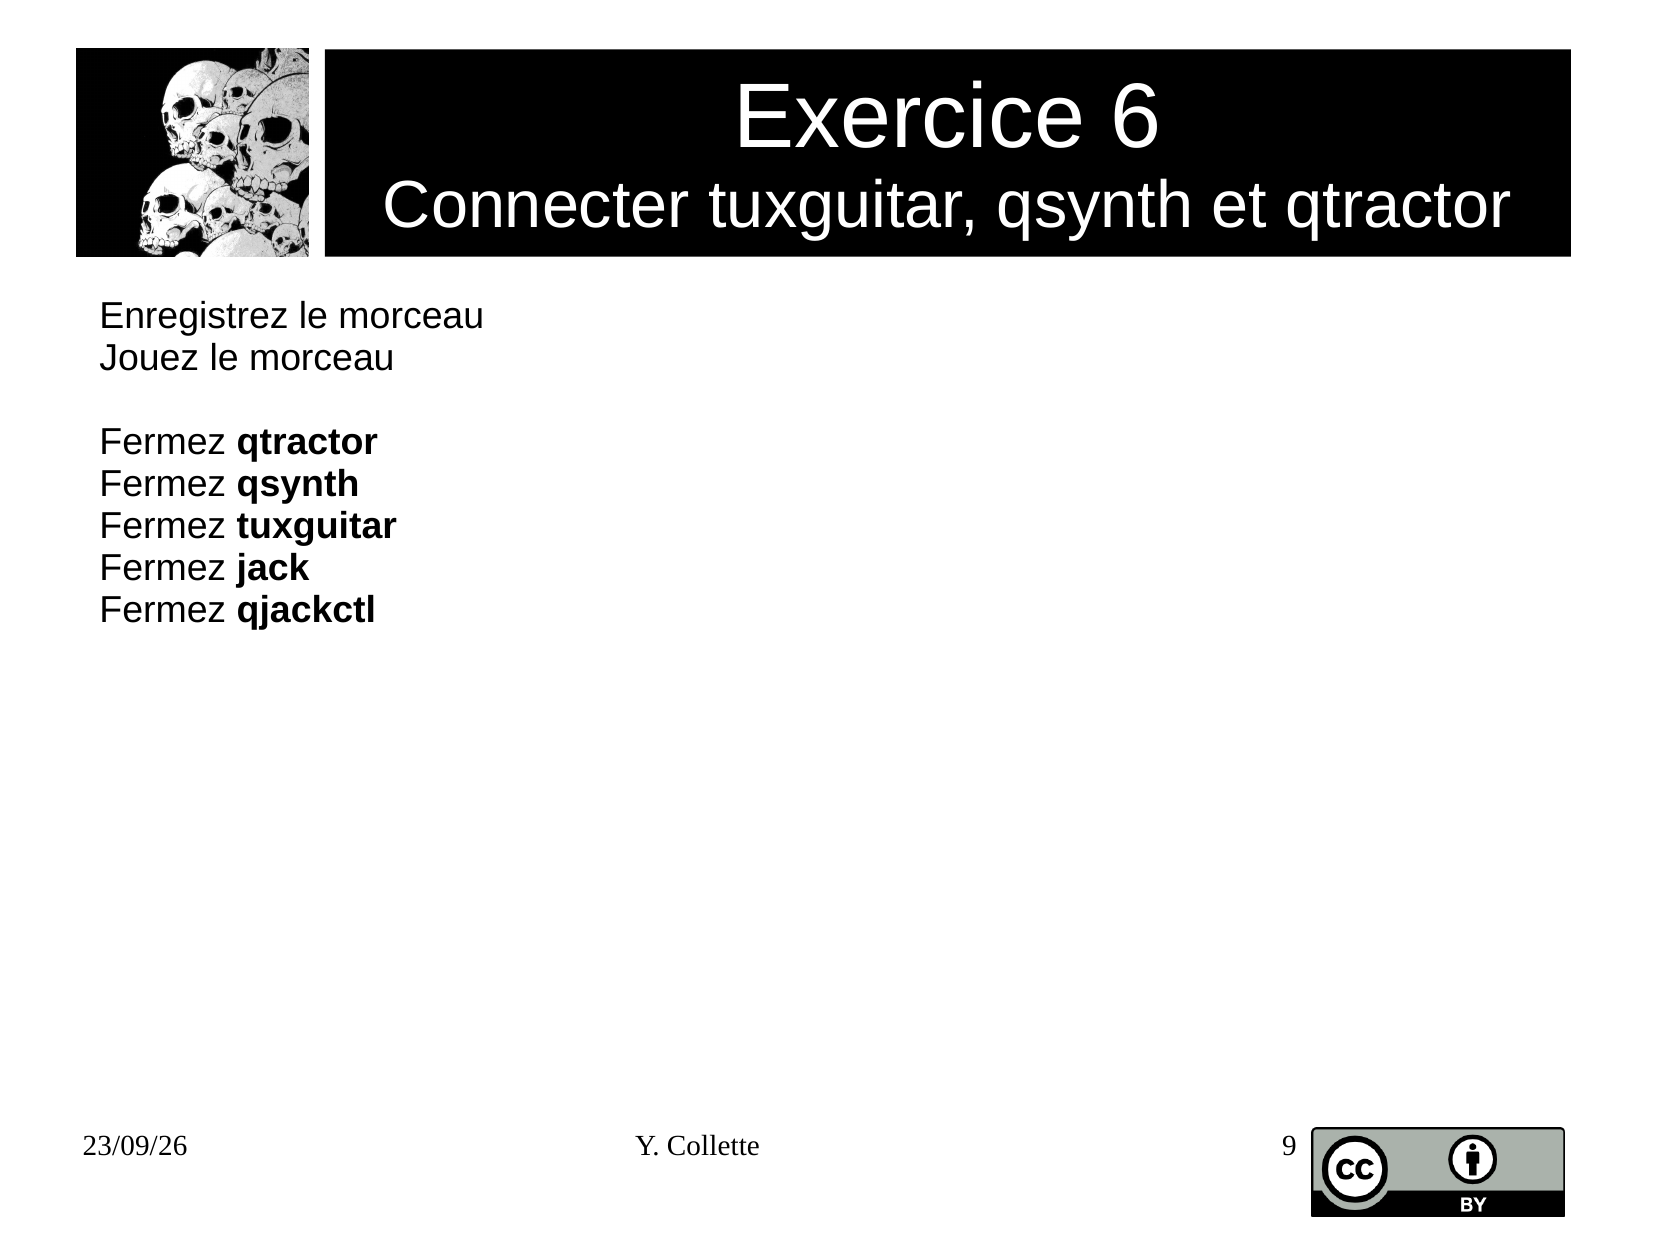

# Exercice 6 Connecter tuxguitar, qsynth et qtractor
Enregistrez le morceau
Jouez le morceau
Fermez qtractor
Fermez qsynth
Fermez tuxguitar
Fermez jack
Fermez qjackctl
Y. Collette
9